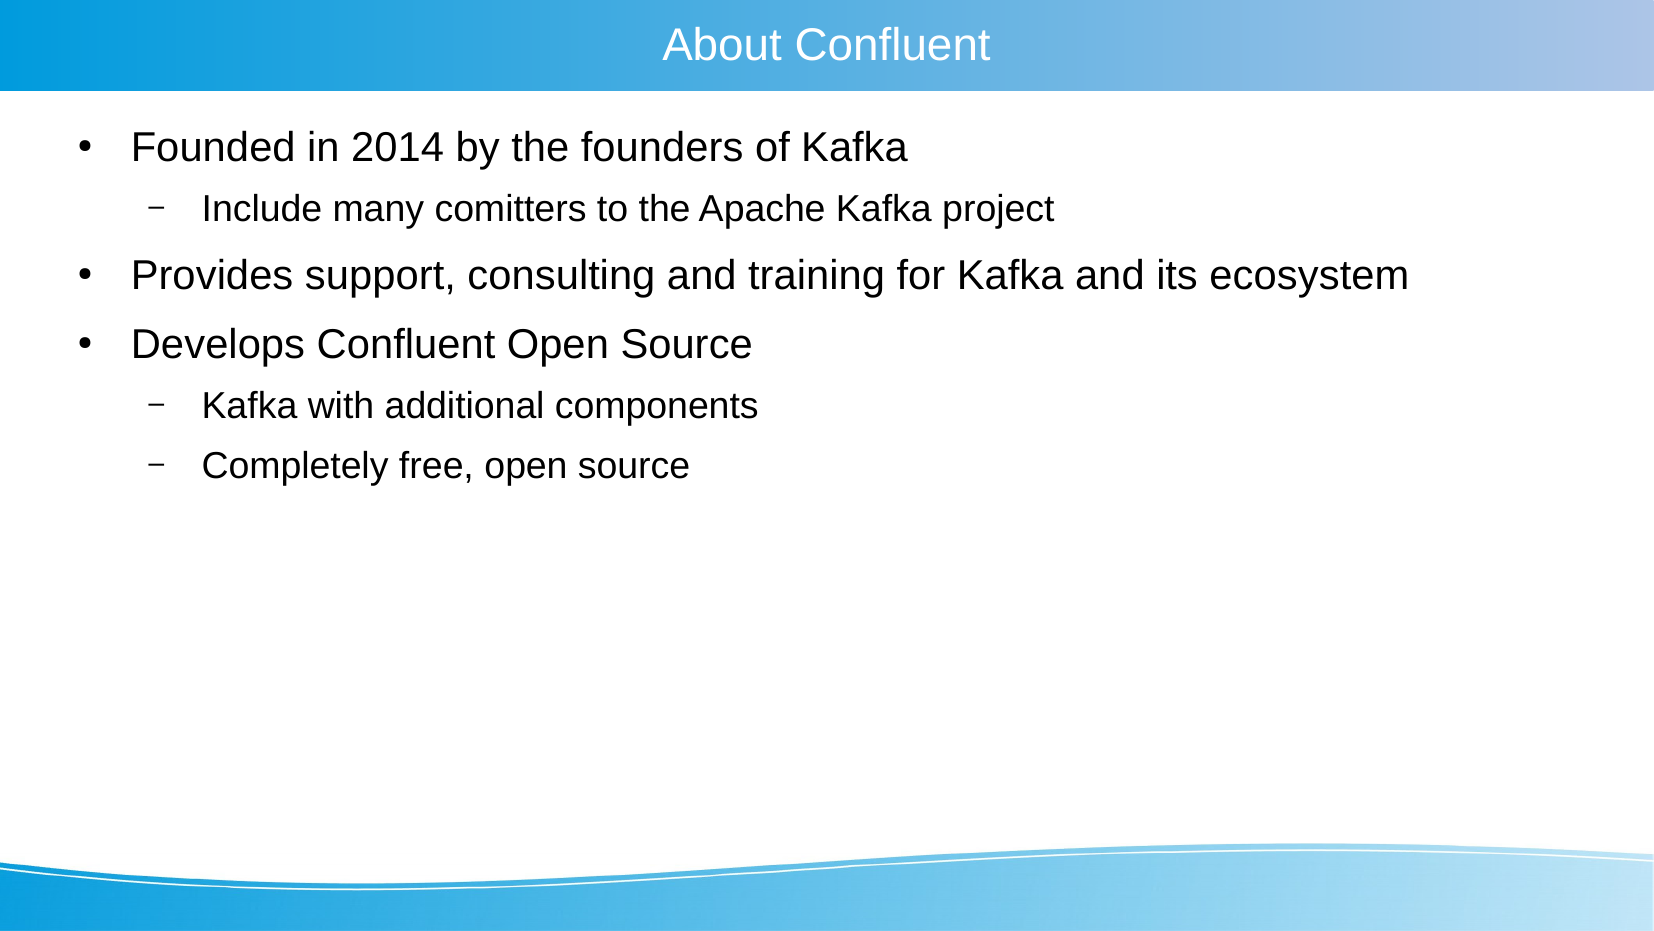

# About Confluent
Founded in 2014 by the founders of Kafka
Include many comitters to the Apache Kafka project
Provides support, consulting and training for Kafka and its ecosystem
Develops Confluent Open Source
Kafka with additional components
Completely free, open source